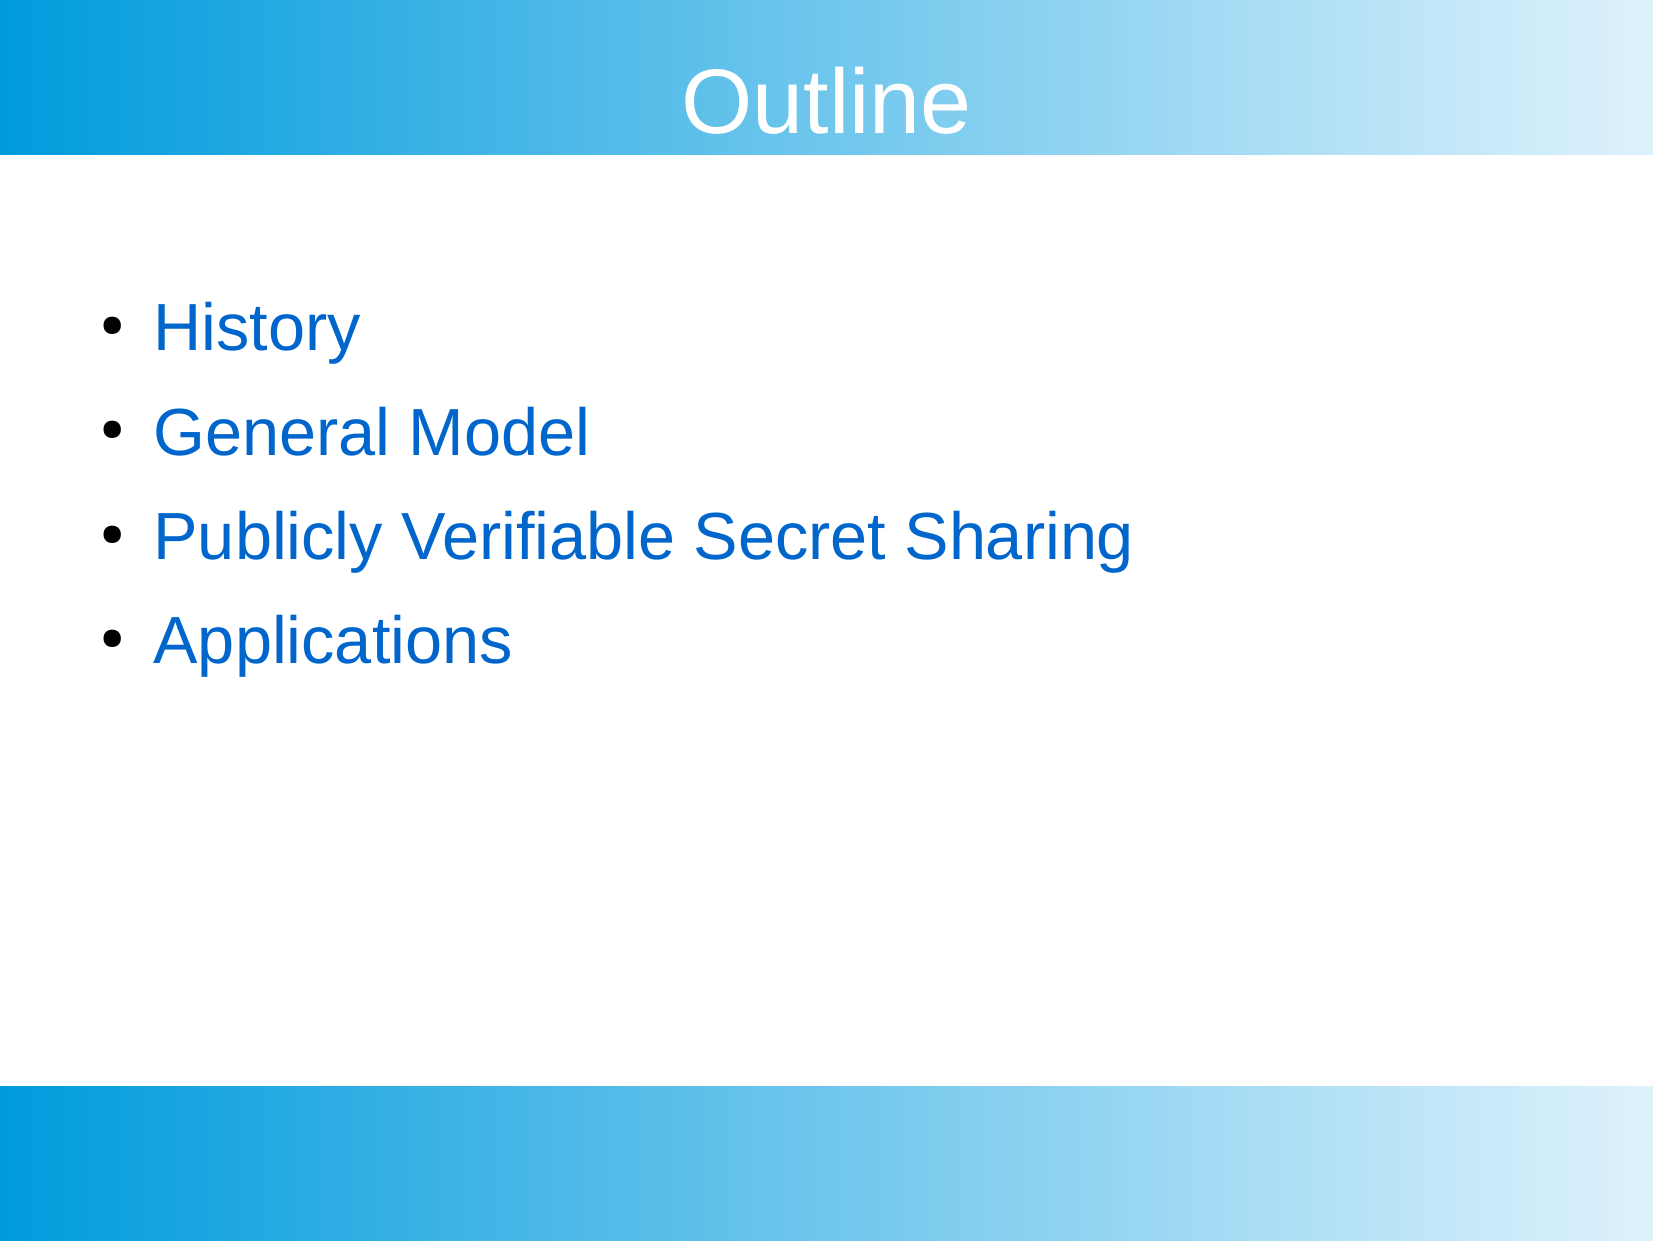

# Outline
History
General Model
Publicly Verifiable Secret Sharing
Applications